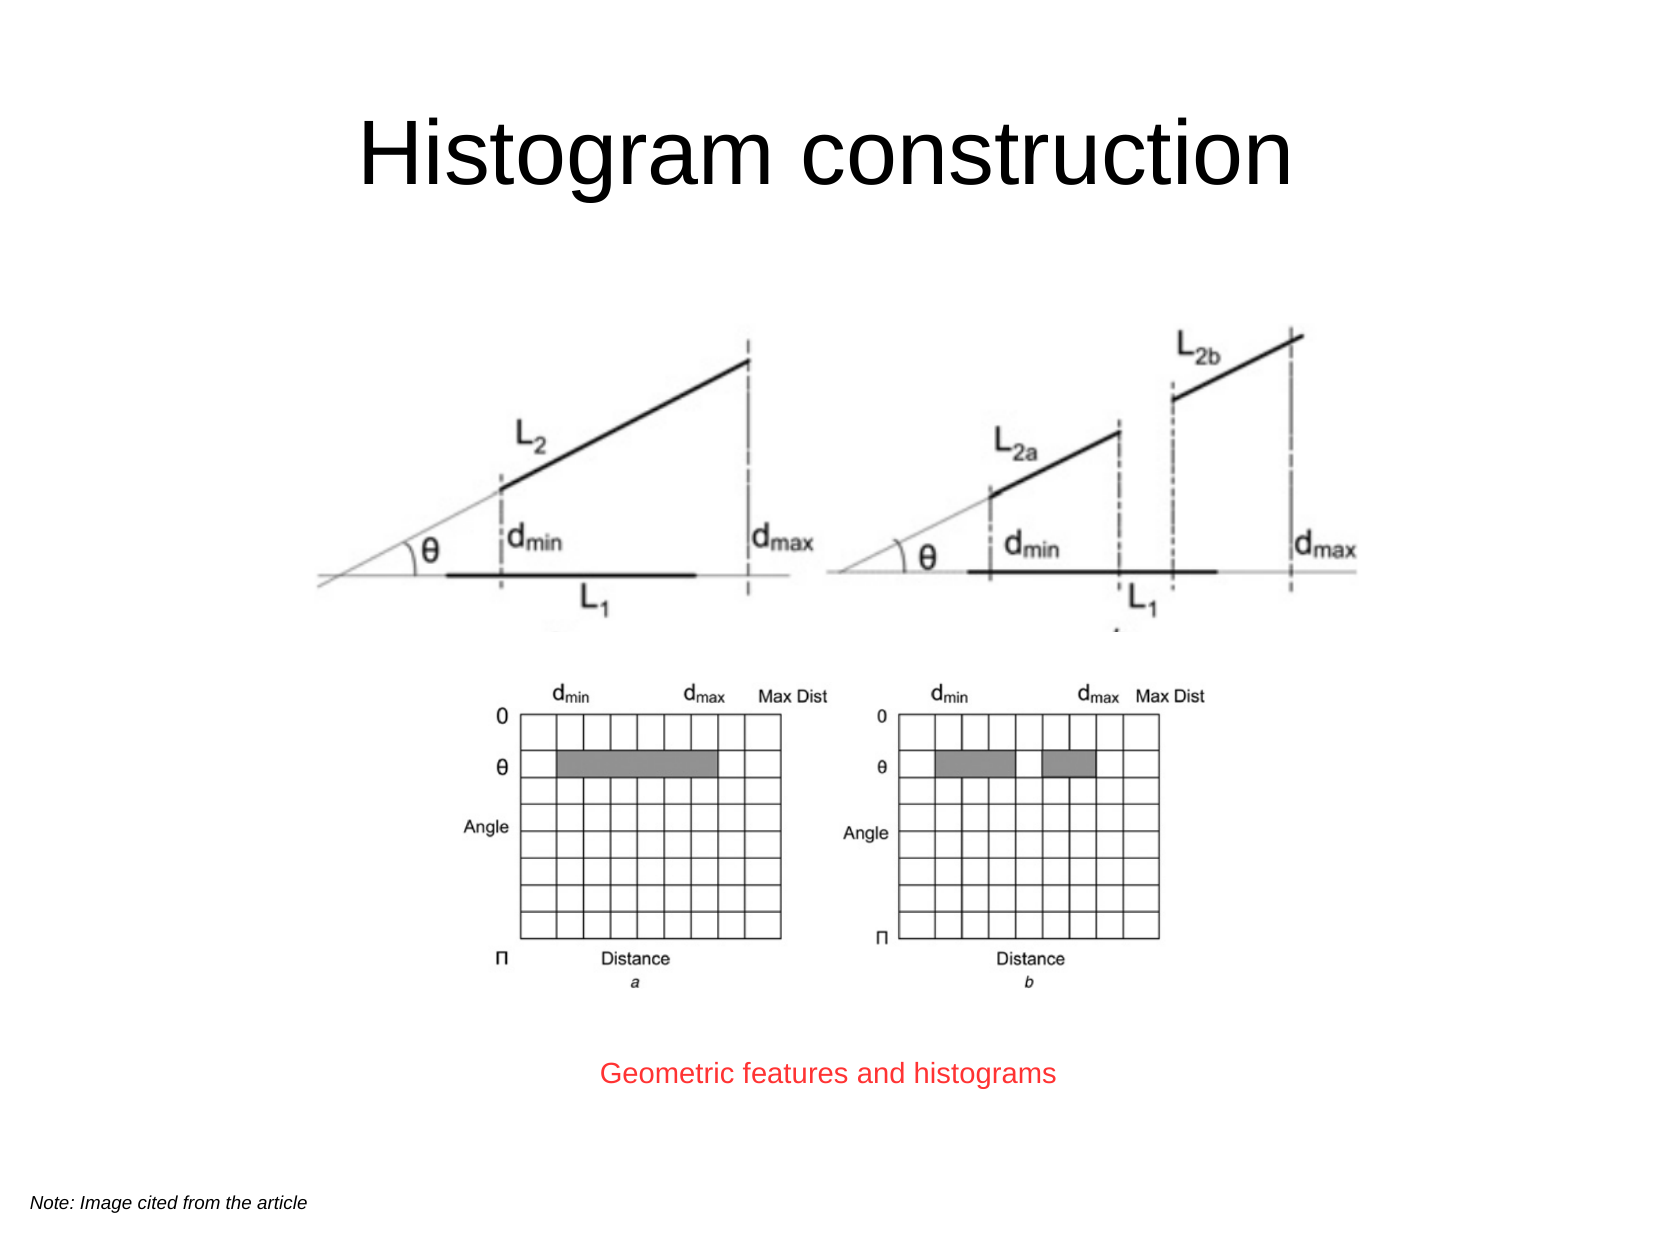

# Histogram construction
Geometric features and histograms
Note: Image cited from the article